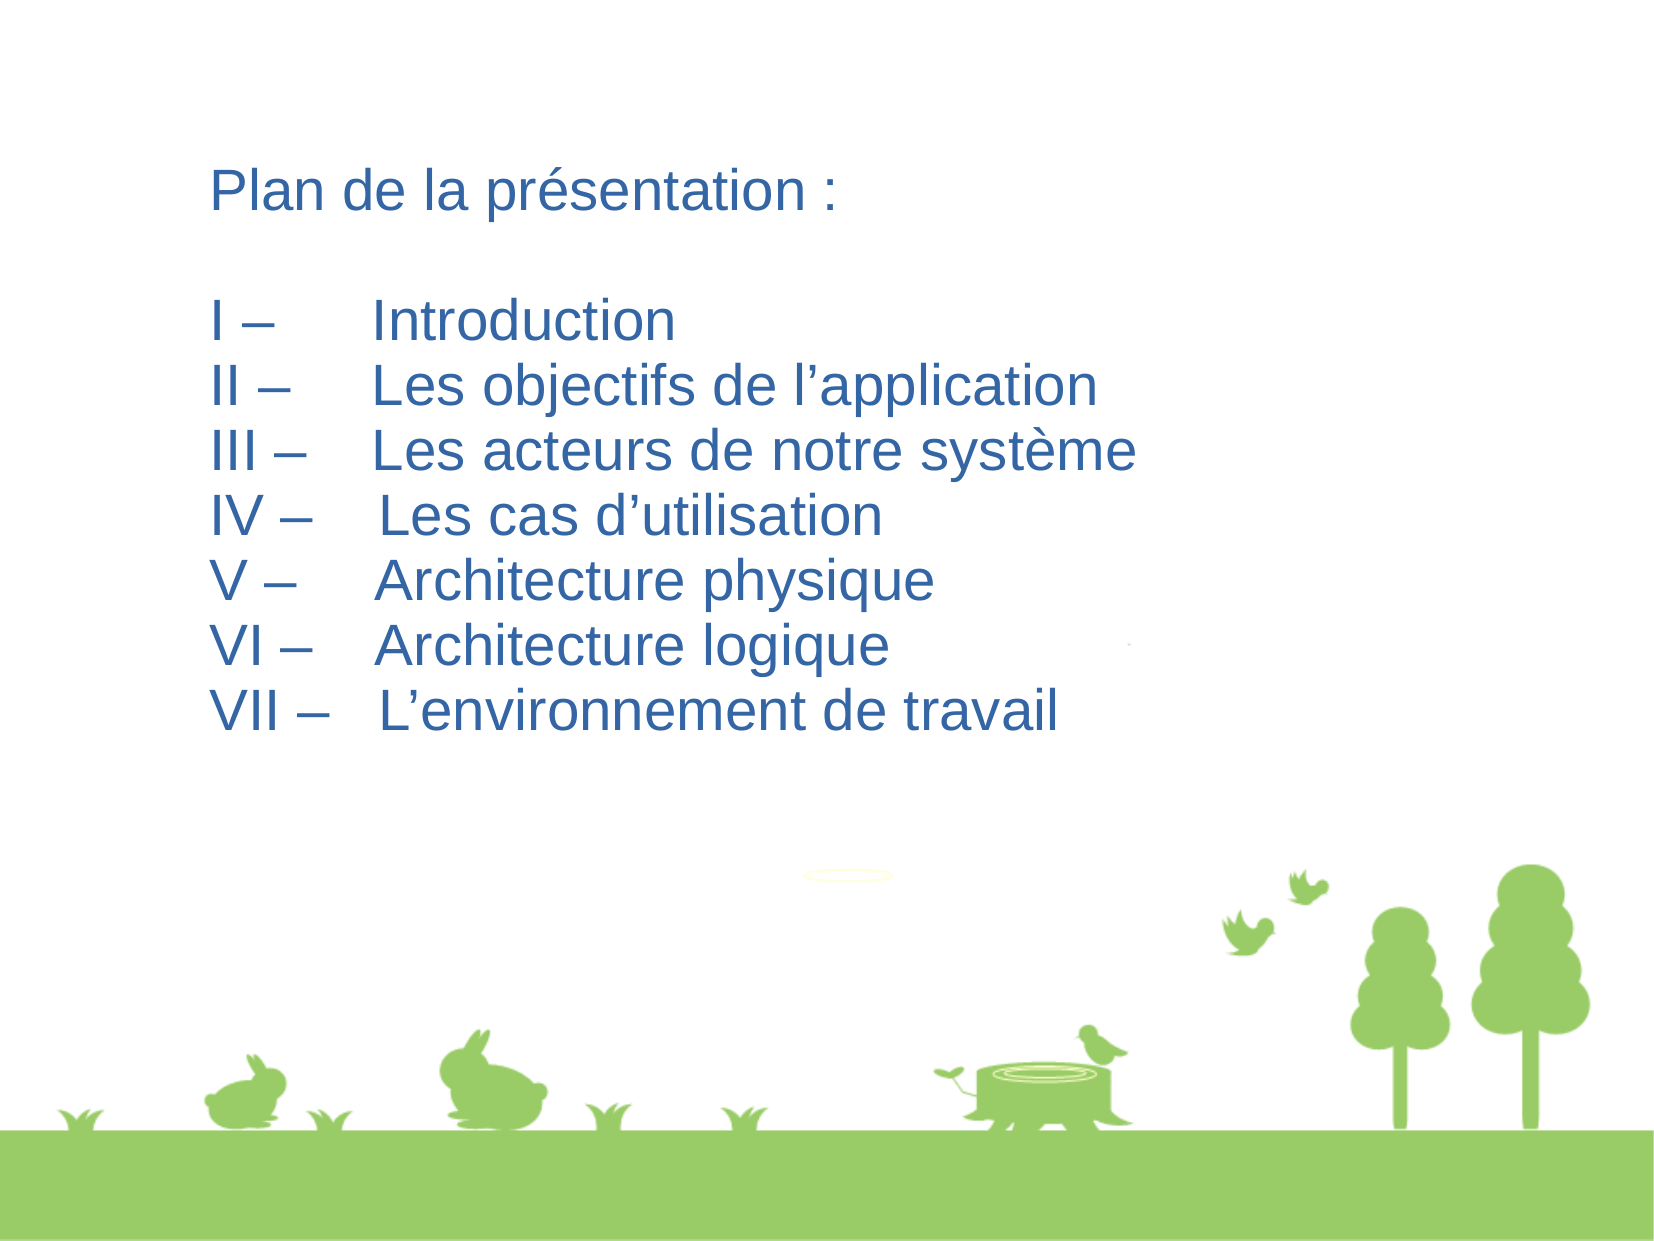

Plan de la présentation :
I – Introduction
II – Les objectifs de l’application
III – Les acteurs de notre système
IV – Les cas d’utilisation
V – Architecture physique
VI – Architecture logique
VII – L’environnement de travail